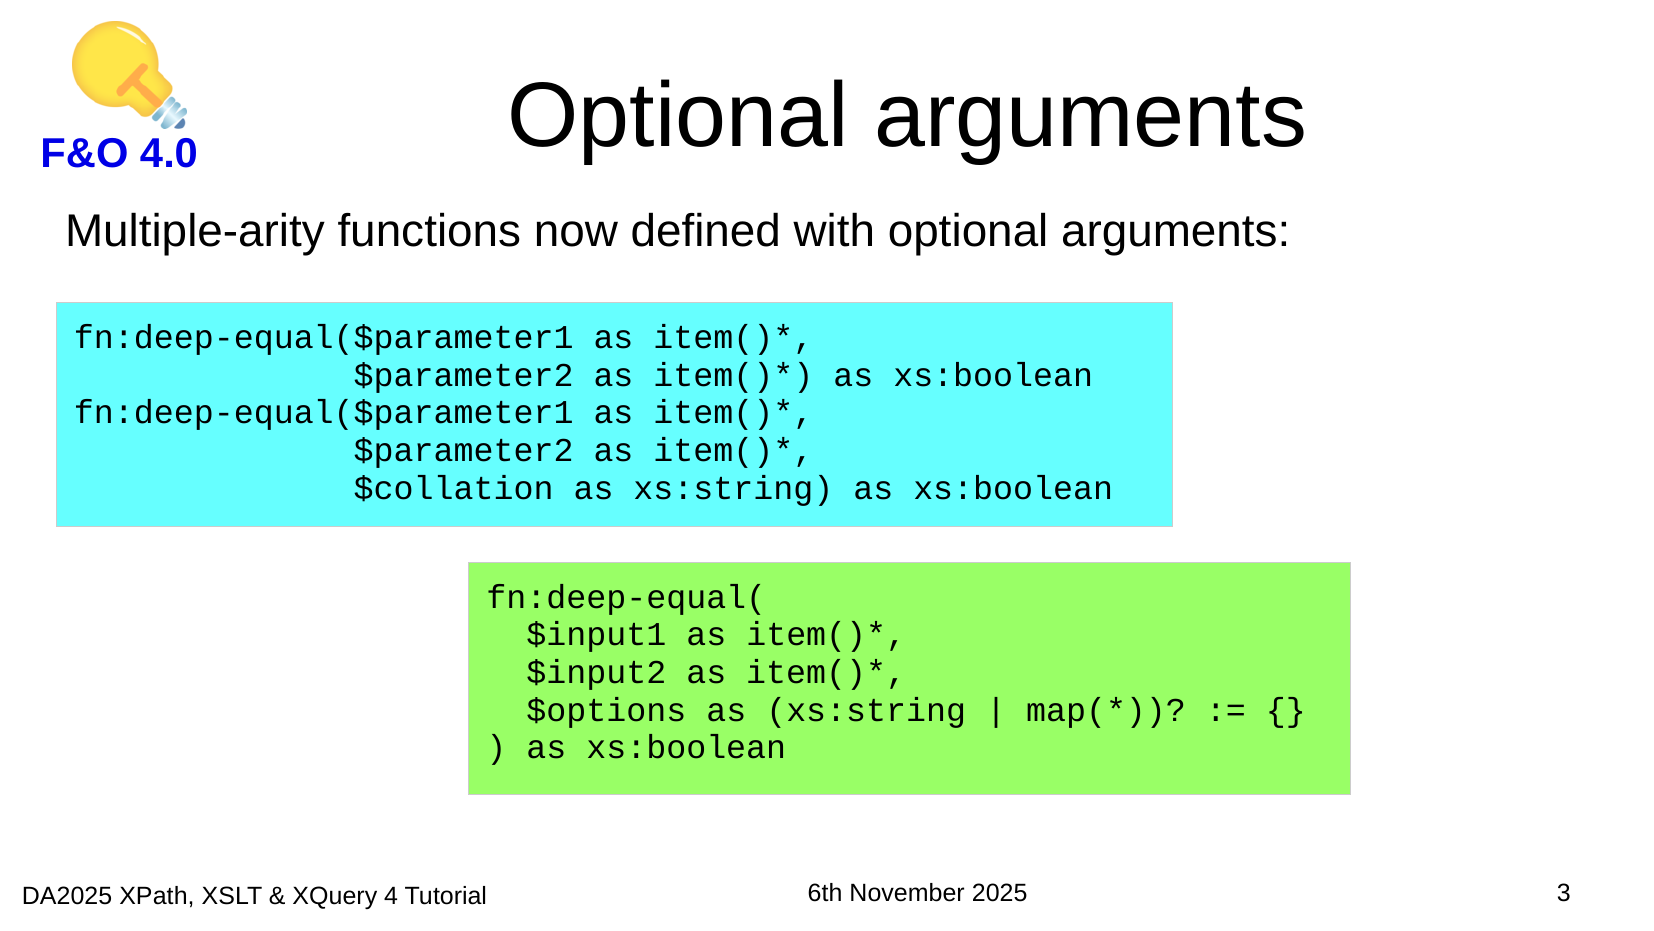

# Optional arguments
Multiple-arity functions now defined with optional arguments:
fn:deep-equal($parameter1 as item()*,
 $parameter2 as item()*) as xs:boolean
fn:deep-equal($parameter1 as item()*,
 $parameter2 as item()*,
 $collation as xs:string) as xs:boolean
fn:deep-equal(
 $input1 as item()*,
 $input2 as item()*,
 $options as (xs:string | map(*))? := {}
) as xs:boolean
3
6th November 2025
DA2025 XPath, XSLT & XQuery 4 Tutorial